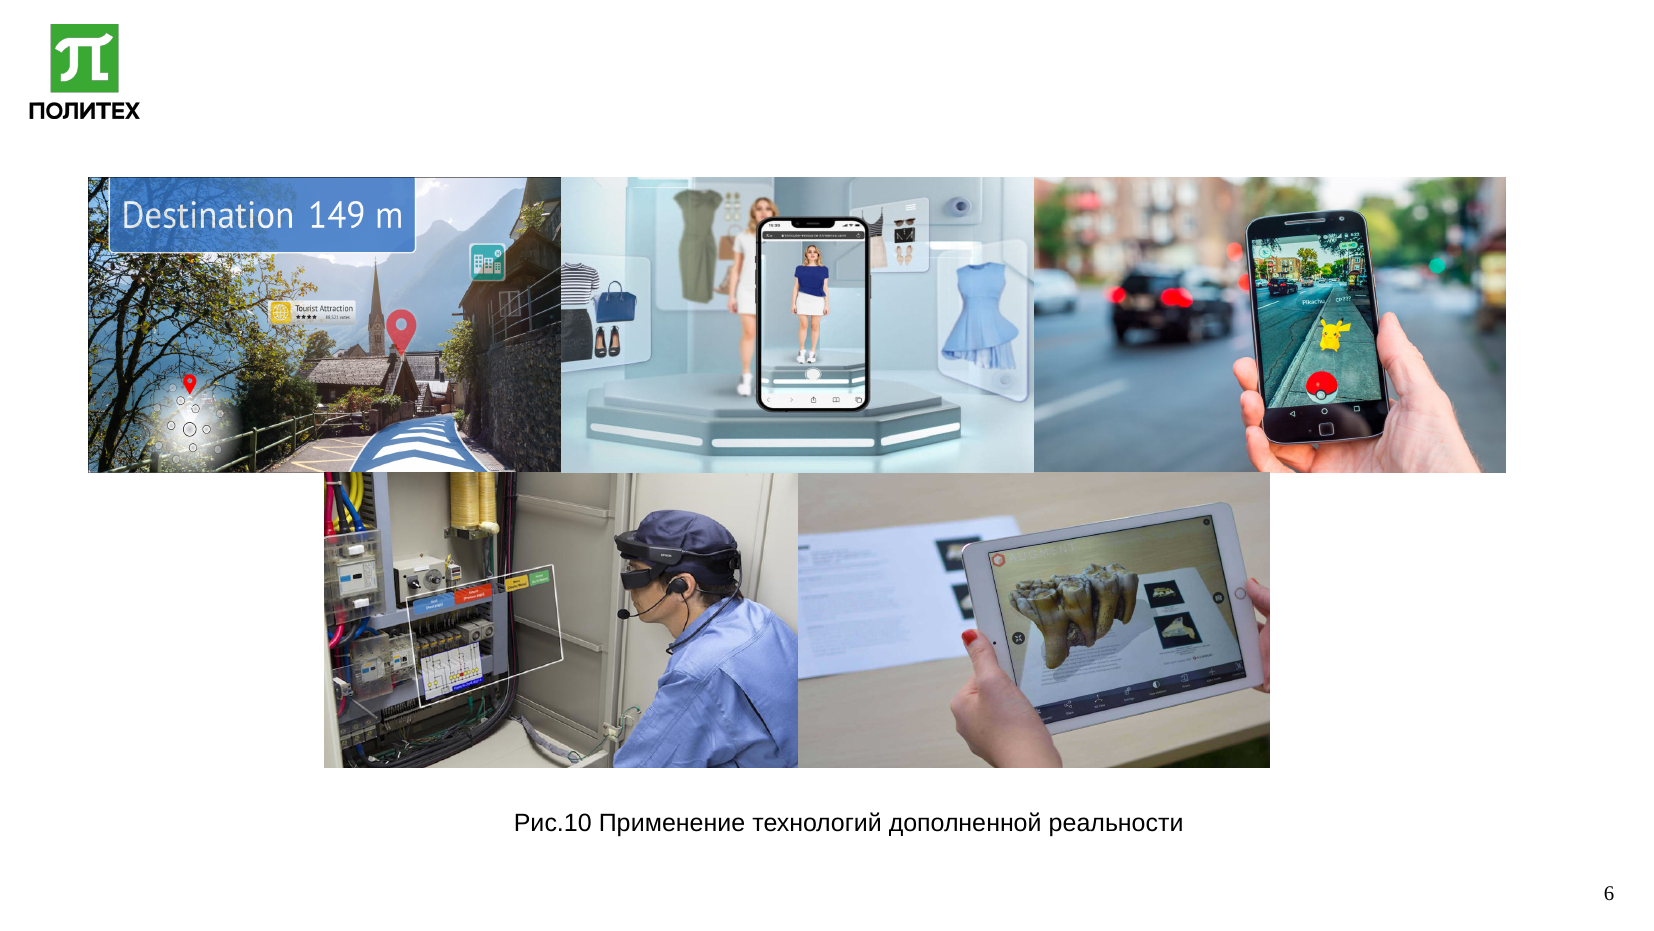

# Рис.10 Применение технологий дополненной реальности
6